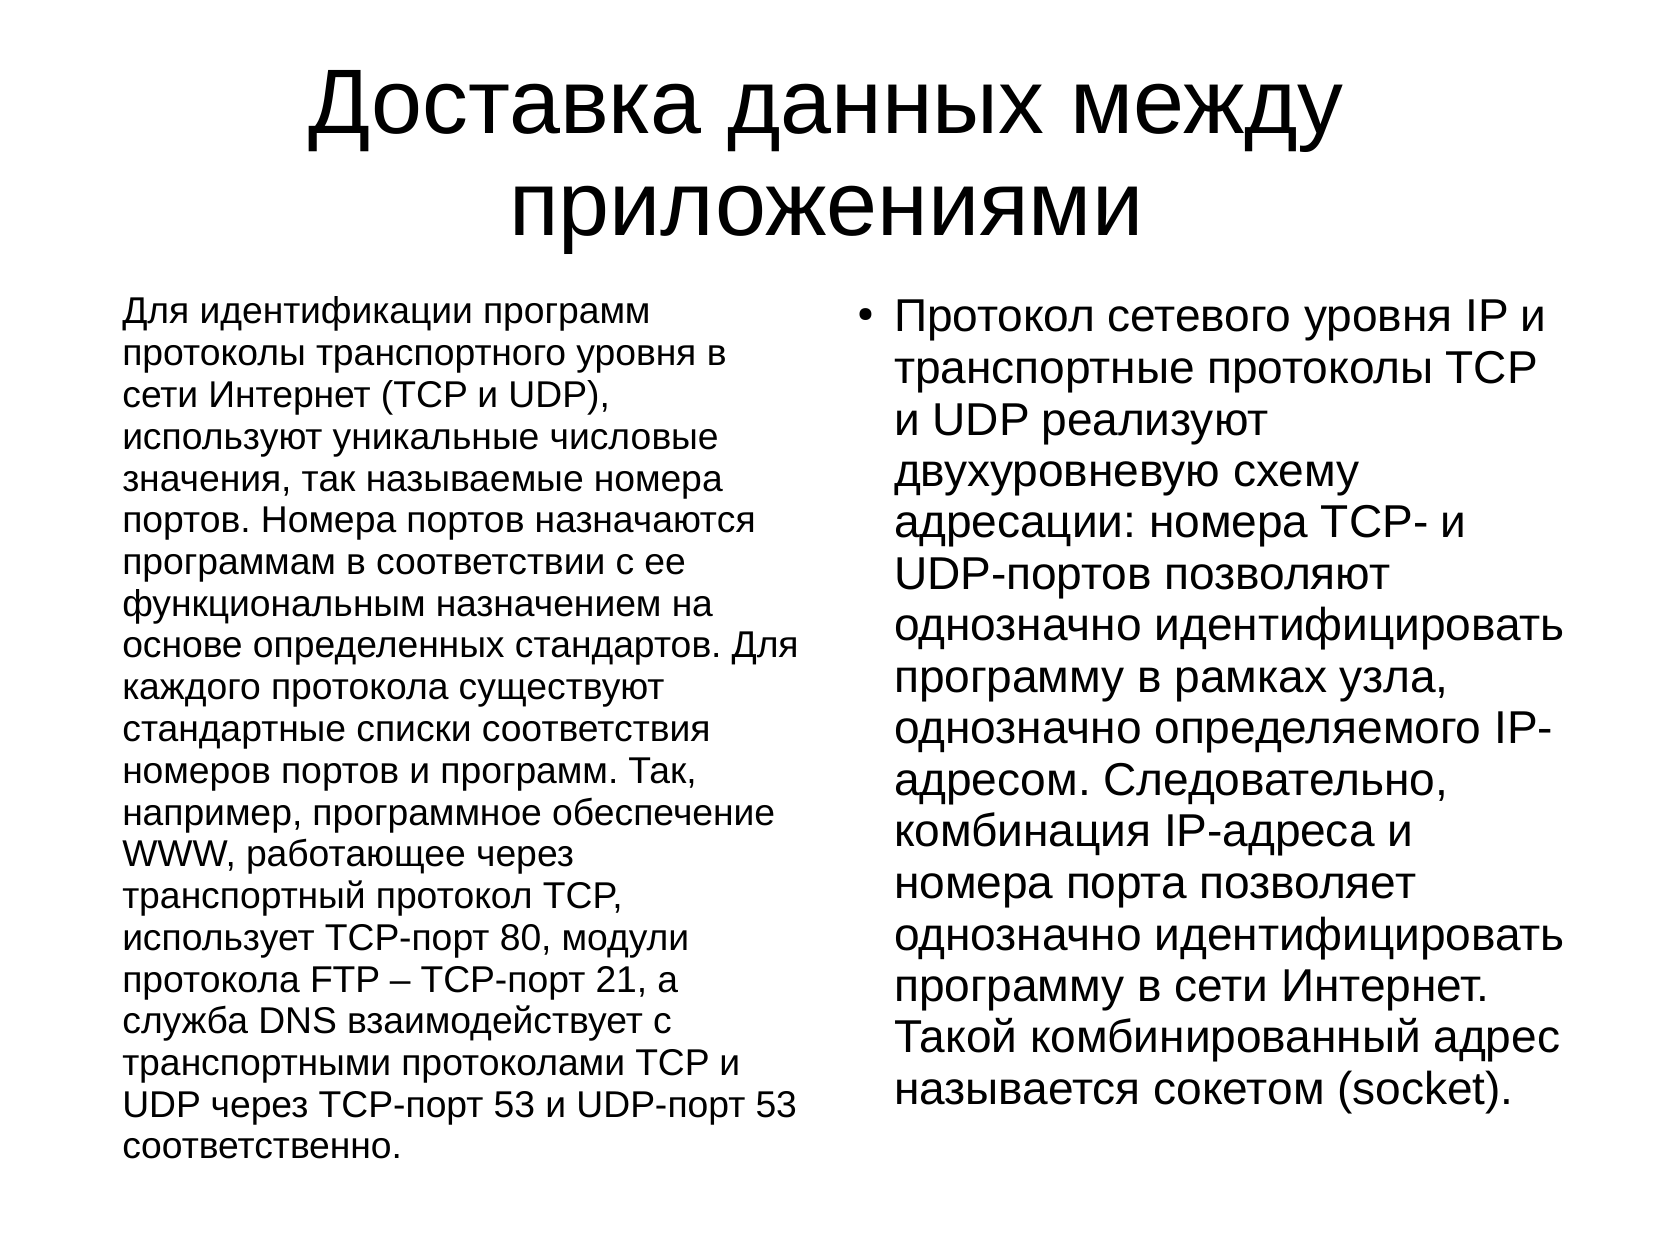

# Доставка данных между приложениями
Для идентификации программ протоколы транспортного уровня в сети Интернет (TCP и UDP), используют уникальные числовые значения, так называемые номера портов. Номера портов назначаются программам в соответствии с ее функциональным назначением на основе определенных стандартов. Для каждого протокола существуют стандартные списки соответствия номеров портов и программ. Так, например, программное обеспечение WWW, работающее через транспортный протокол TCP, использует TCP-порт 80, модули протокола FTP – TCP-порт 21, а служба DNS взаимодействует с транспортными протоколами TCP и UDP через TCP-порт 53 и UDP-порт 53 соответственно.
Протокол сетевого уровня IP и транспортные протоколы TCP и UDP реализуют двухуровневую схему адресации: номера TCP- и UDP-портов позволяют однозначно идентифицировать программу в рамках узла, однозначно определяемого IP-адресом. Следовательно, комбинация IP-адреса и номера порта позволяет однозначно идентифицировать программу в сети Интернет. Такой комбинированный адрес называется сокетом (socket).